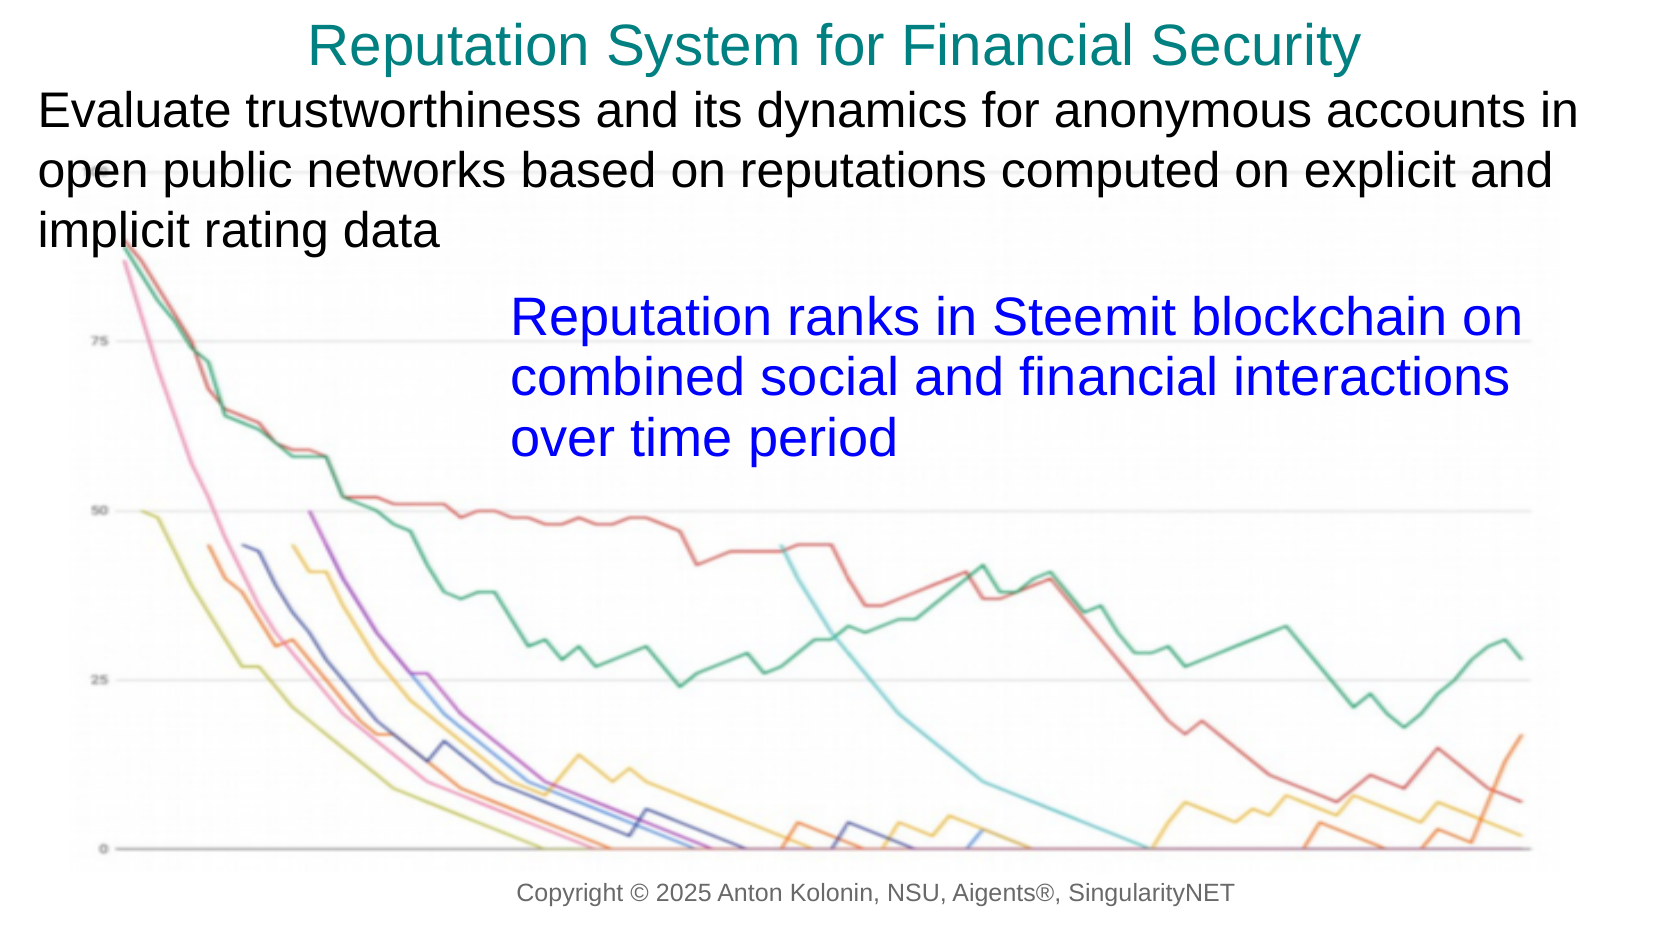

Reputation System for Financial Security
Evaluate trustworthiness and its dynamics for anonymous accounts in open public networks based on reputations computed on explicit and implicit rating data
Reputation ranks in Steemit blockchain on
combined social and financial interactions
over time period
Copyright © 2025 Anton Kolonin, NSU, Aigents®, SingularityNET
Social type:
follower
Social type:
peer
Social type:
connector
Social type:
opinion leader